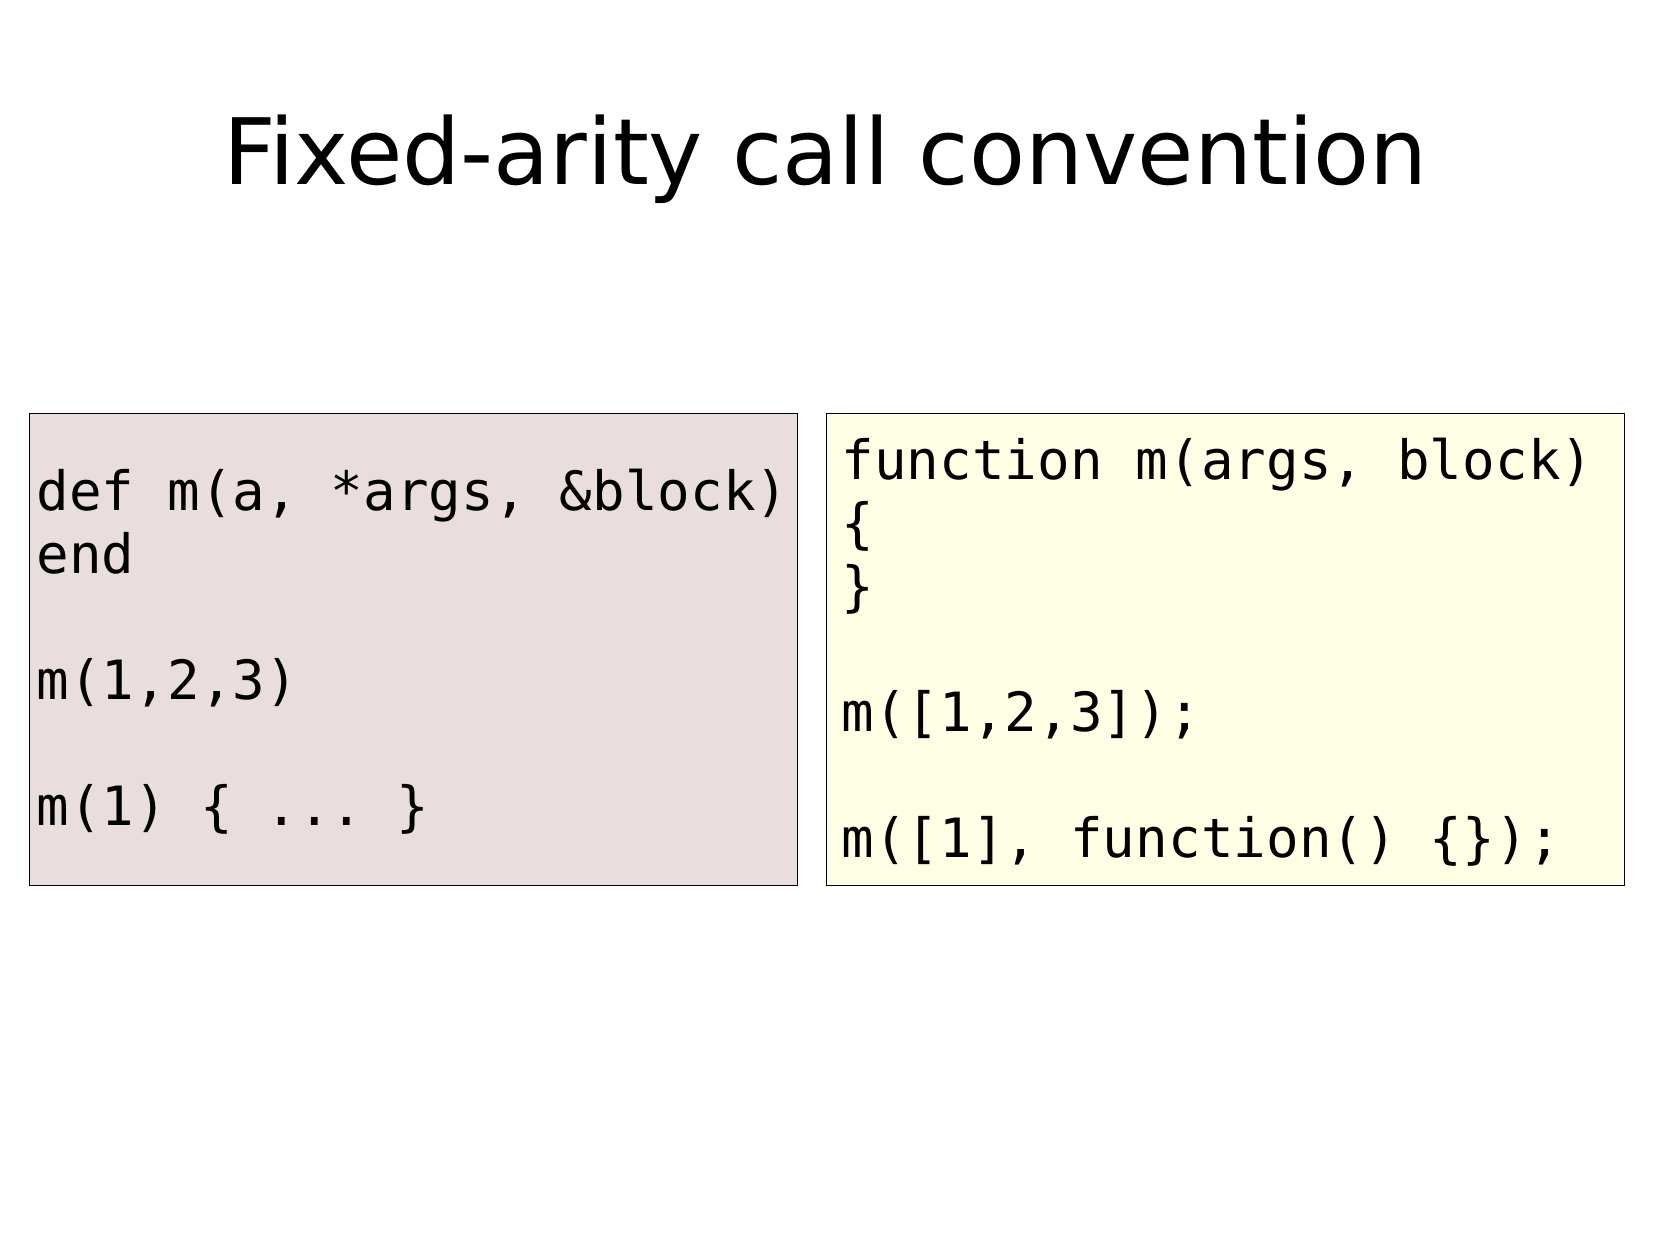

# Fixed-arity call convention
def m(a, *args, &block)
end
m(1,2,3)
m(1) { ... }
function m(args, block)
{
}
m([1,2,3]);
m([1], function() {});